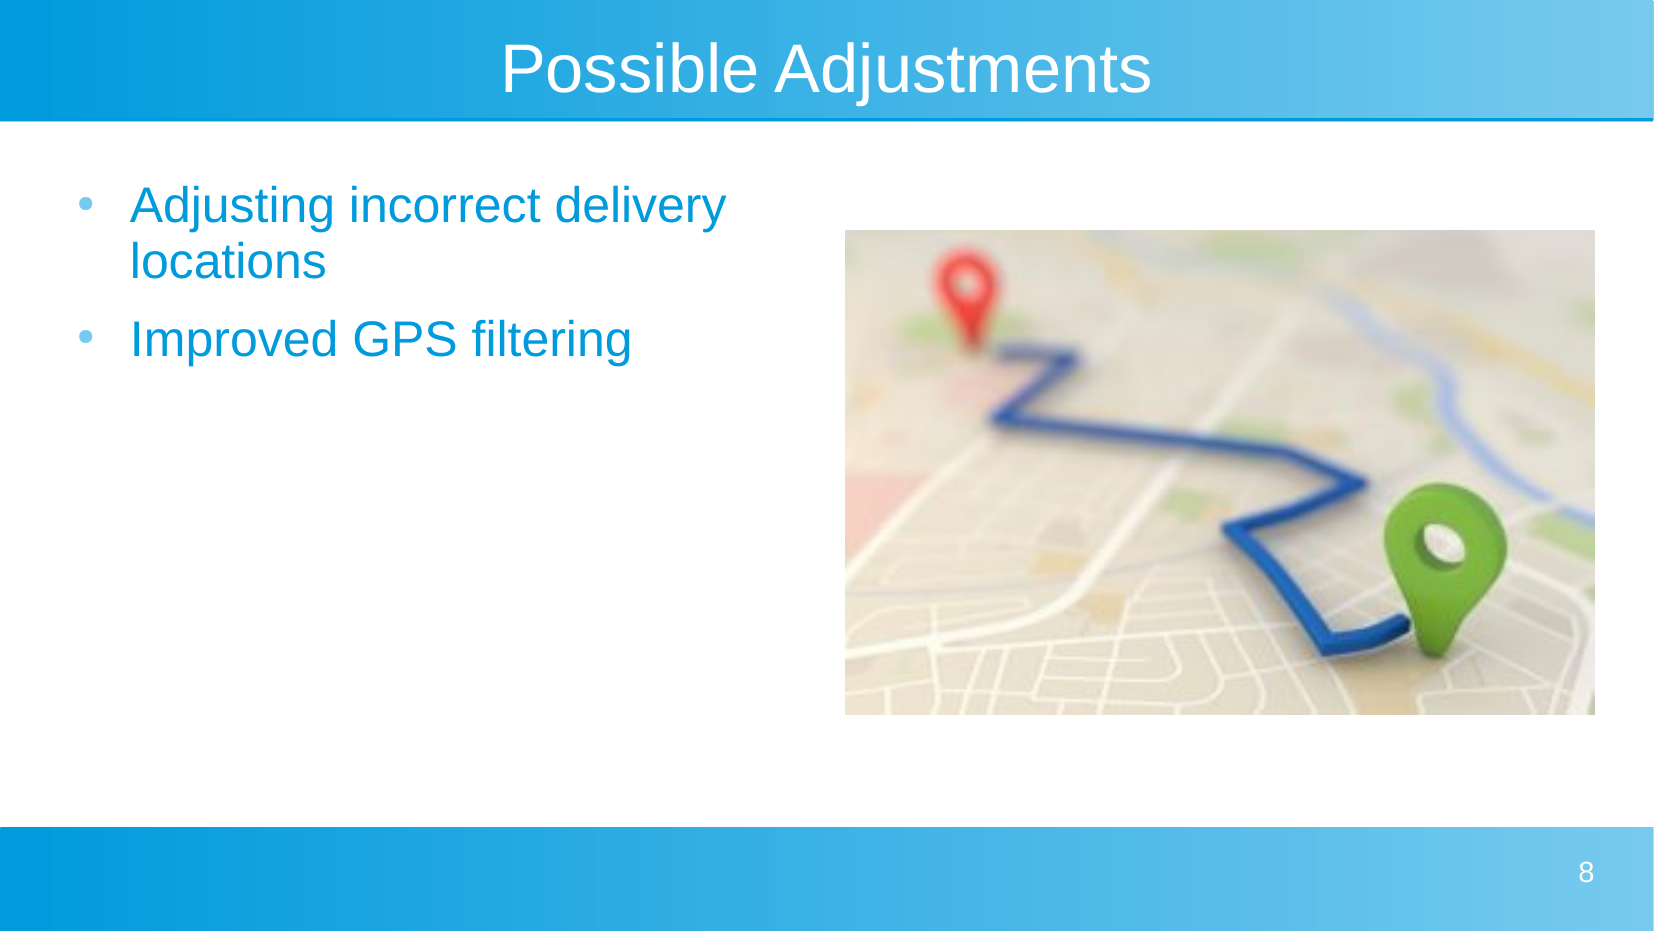

# Possible Adjustments
Adjusting incorrect delivery locations
Improved GPS filtering
8